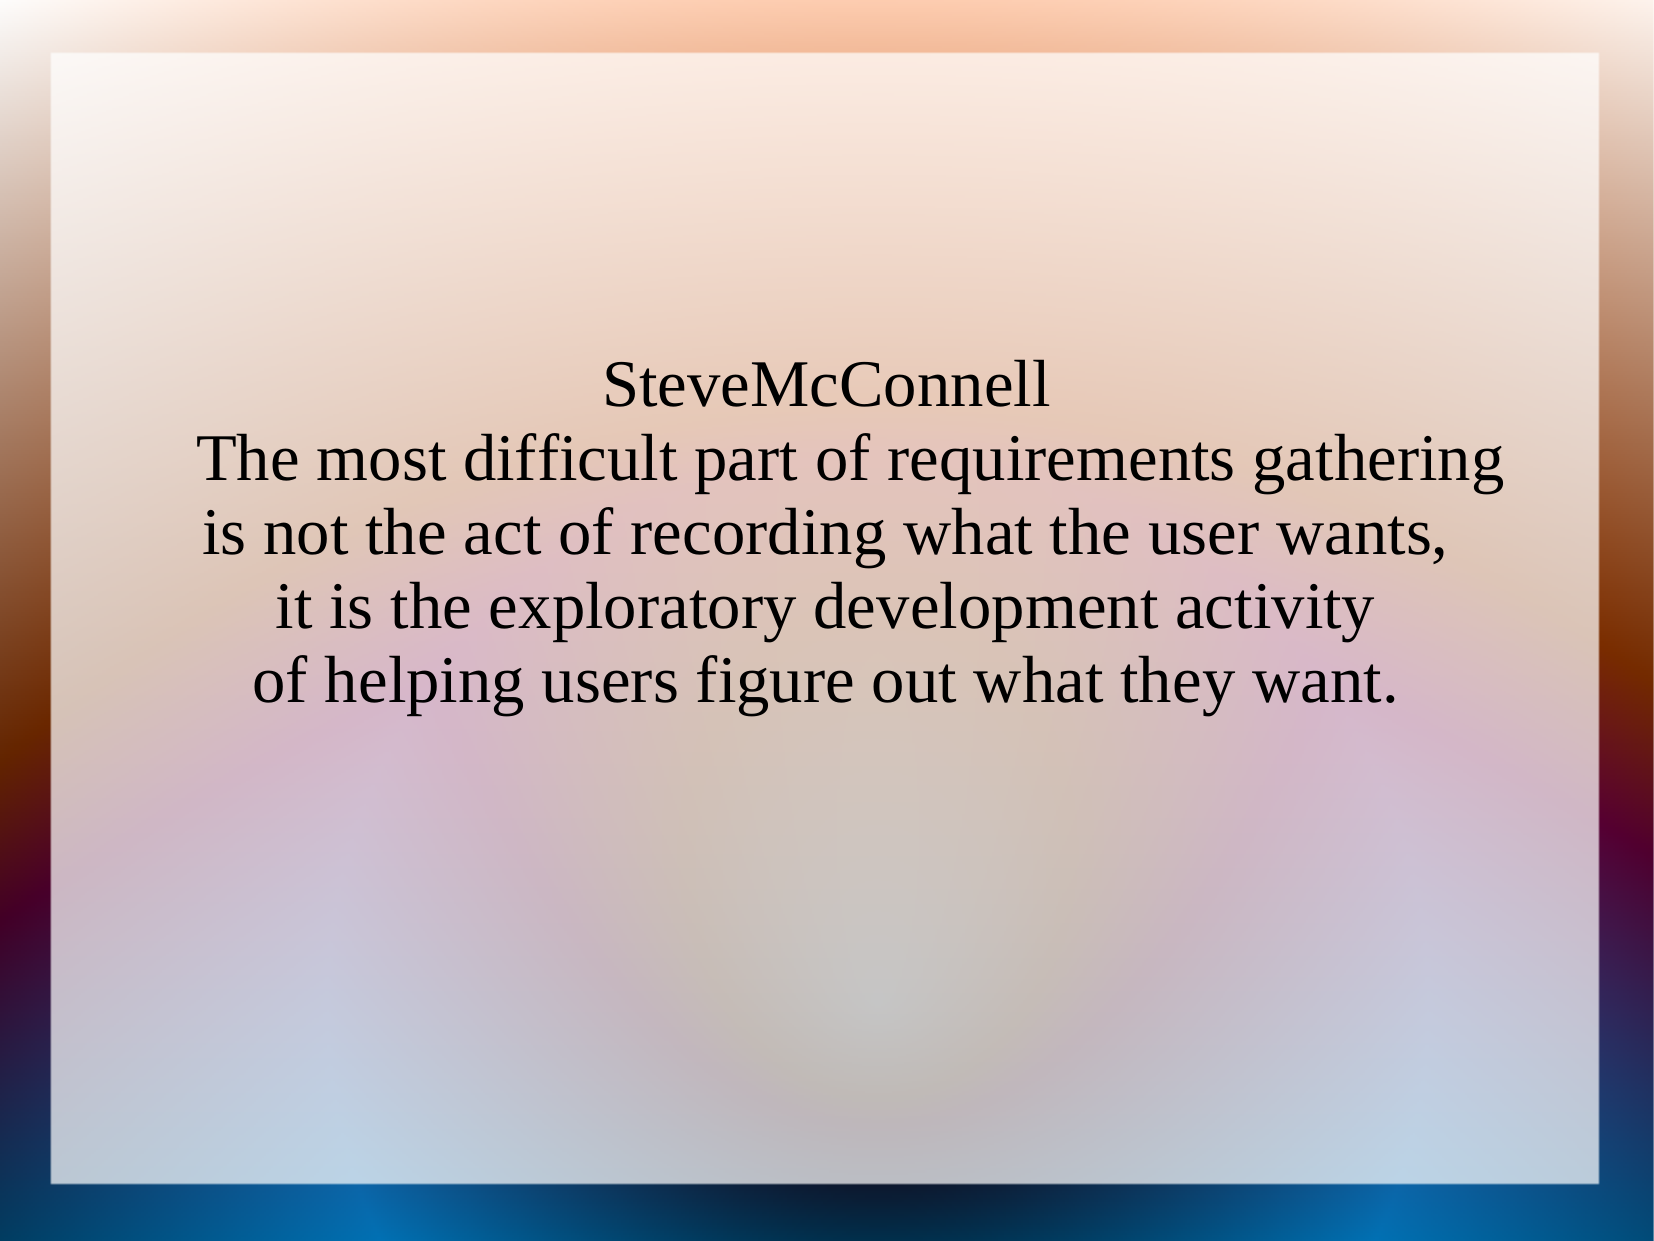

# SteveMcConnell
 The most difficult part of requirements gathering
is not the act of recording what the user wants,
 it is the exploratory development activity
of helping users figure out what they want.